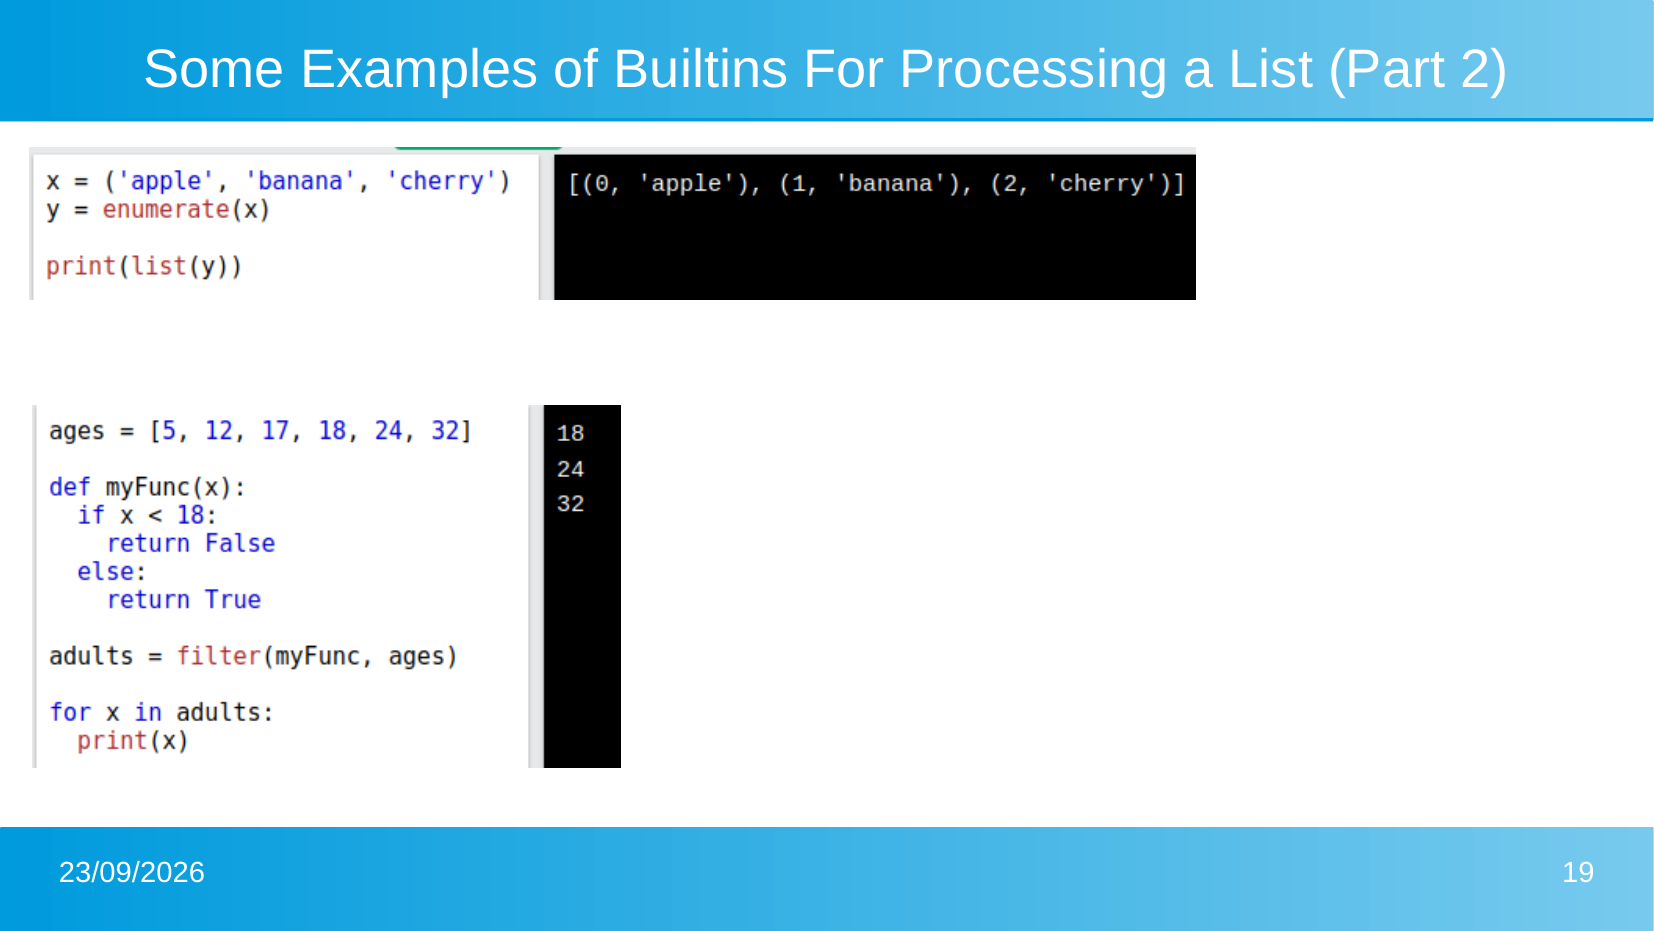

# Some Examples of Builtins For Processing a List (Part 2)
19